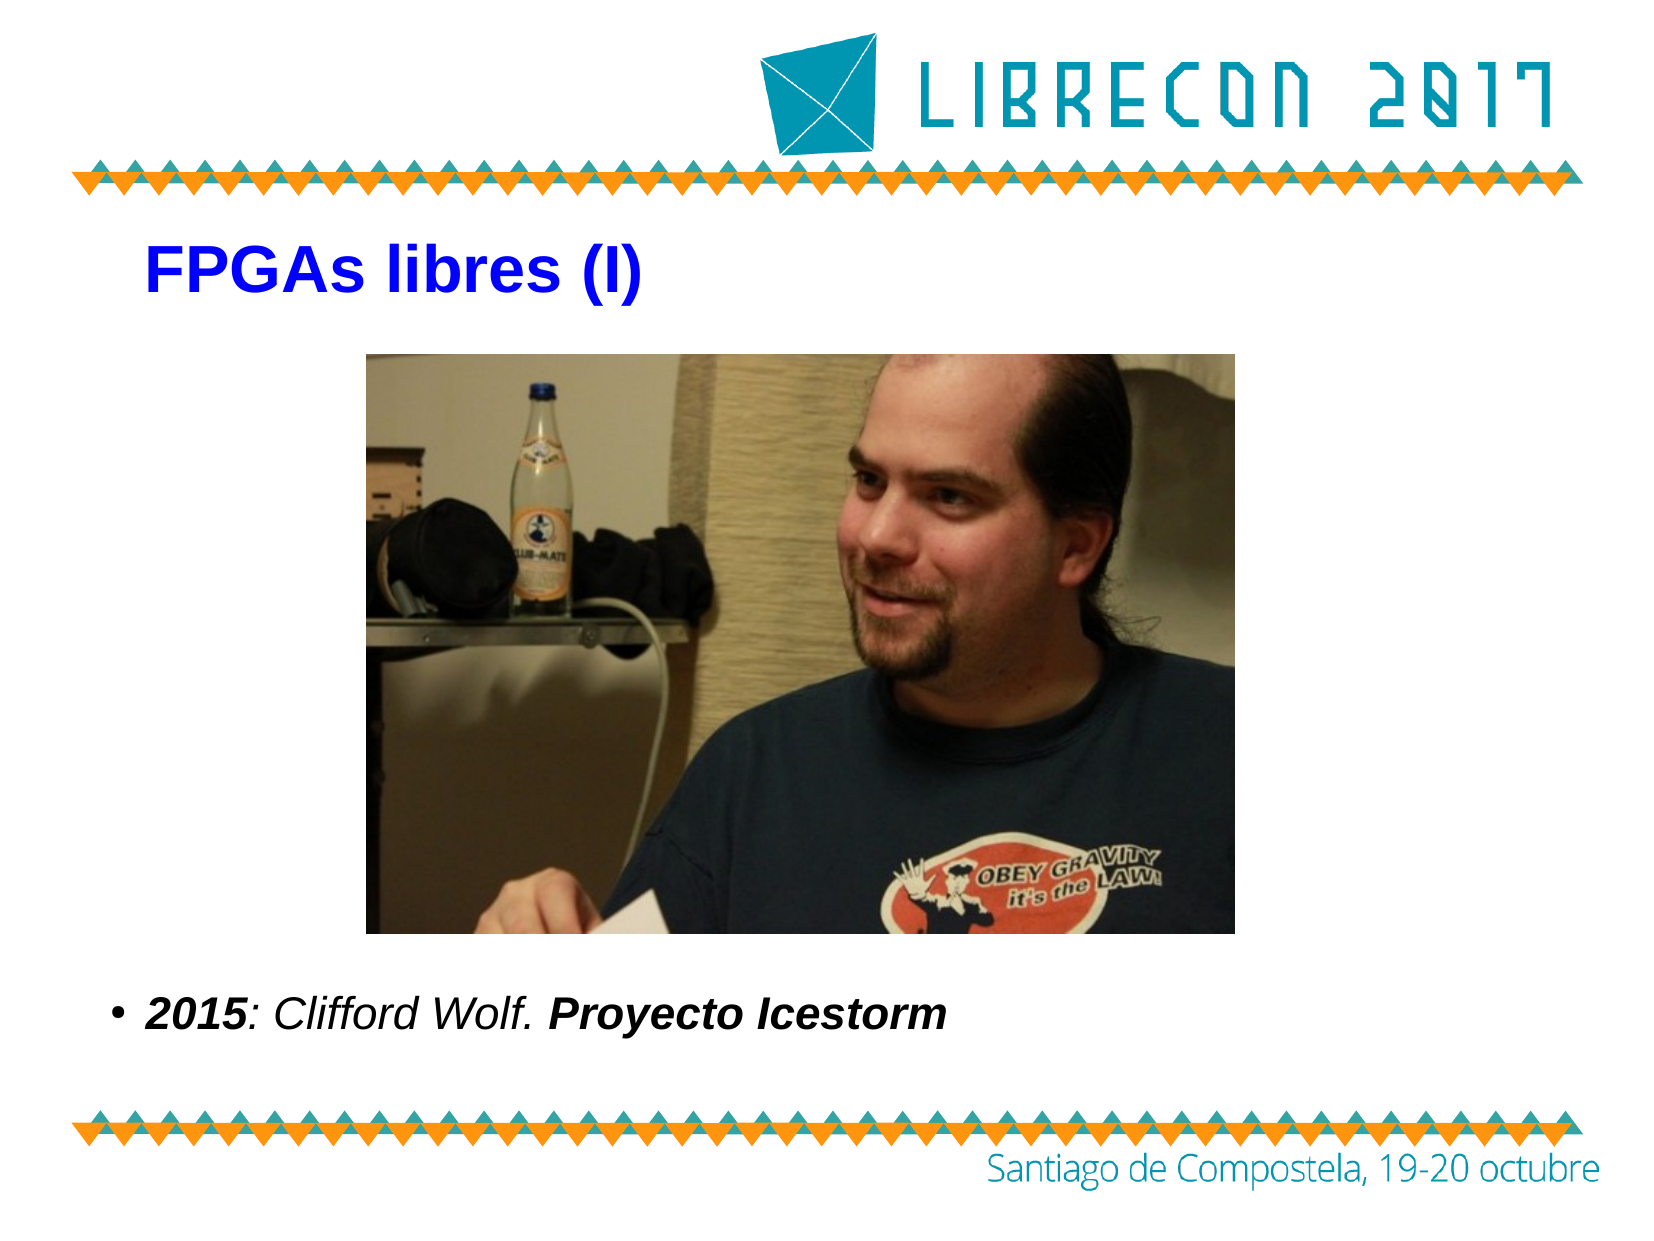

FPGAs libres (I)
2015: Clifford Wolf. Proyecto Icestorm